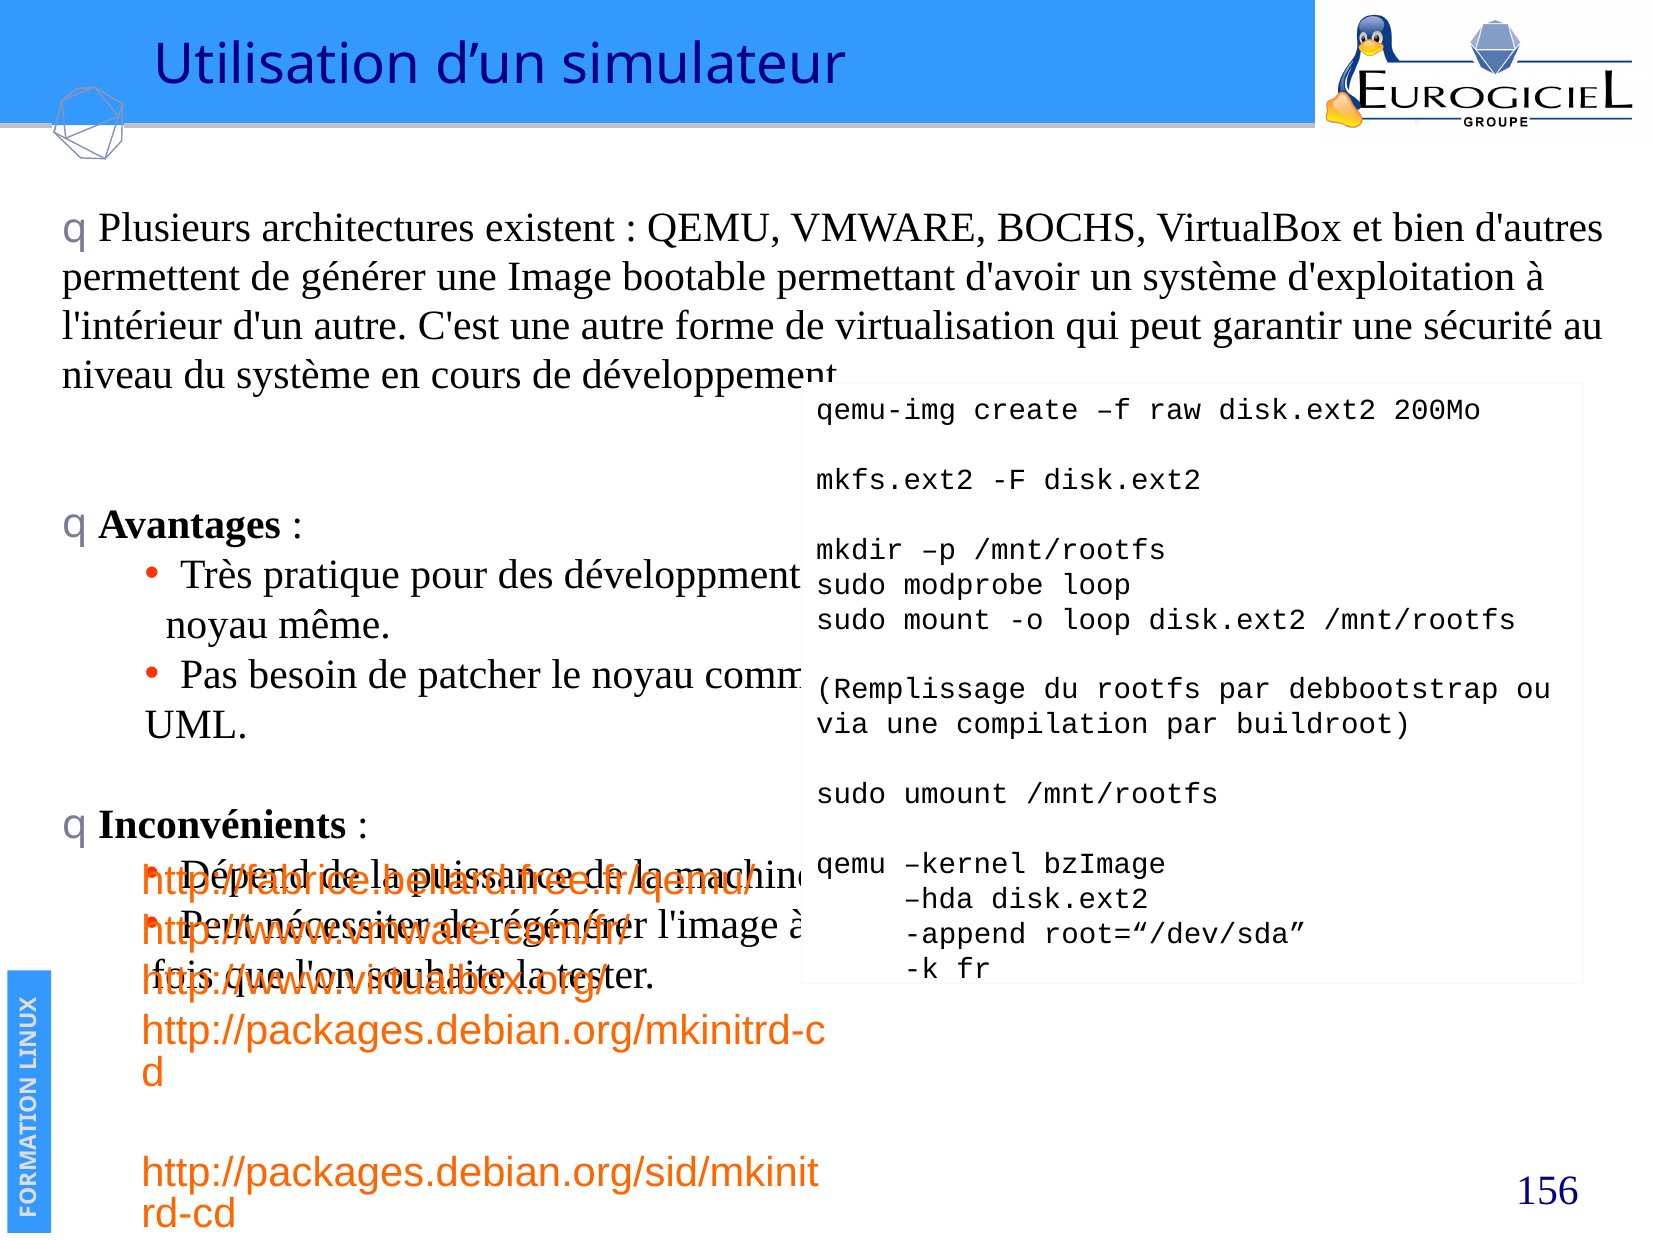

# Utilisation d’un simulateur
 Plusieurs architectures existent : QEMU, VMWARE, BOCHS, VirtualBox et bien d'autres permettent de générer une Image bootable permettant d'avoir un système d'exploitation à l'intérieur d'un autre. C'est une autre forme de virtualisation qui peut garantir une sécurité au niveau du système en cours de développement.
 Avantages :
Très pratique pour des développment sur le
	 noyau même.
Pas besoin de patcher le noyau comme avec
	UML.
 Inconvénients :
Dépend de la puissance de la machine hôte.
Peut nécessiter de régénérer l'image à chaque
 fois que l'on souhaite la tester.
qemu-img create –f raw disk.ext2 200Mo
mkfs.ext2 -F disk.ext2
mkdir –p /mnt/rootfs
sudo modprobe loop
sudo mount -o loop disk.ext2 /mnt/rootfs
(Remplissage du rootfs par debbootstrap ou via une compilation par buildroot)
sudo umount /mnt/rootfs
qemu –kernel bzImage
 –hda disk.ext2
 -append root=“/dev/sda”
 -k fr
http://fabrice.bellard.free.fr/qemu/
http://www.vmware.com/fr/
http://www.virtualbox.org/
http://packages.debian.org/mkinitrd-cdhttp://packages.debian.org/sid/mkinitrd-cdhttp://www.mayrhofer.eu.org/mkinitrd-cd
http://bochs.sourceforge.net/